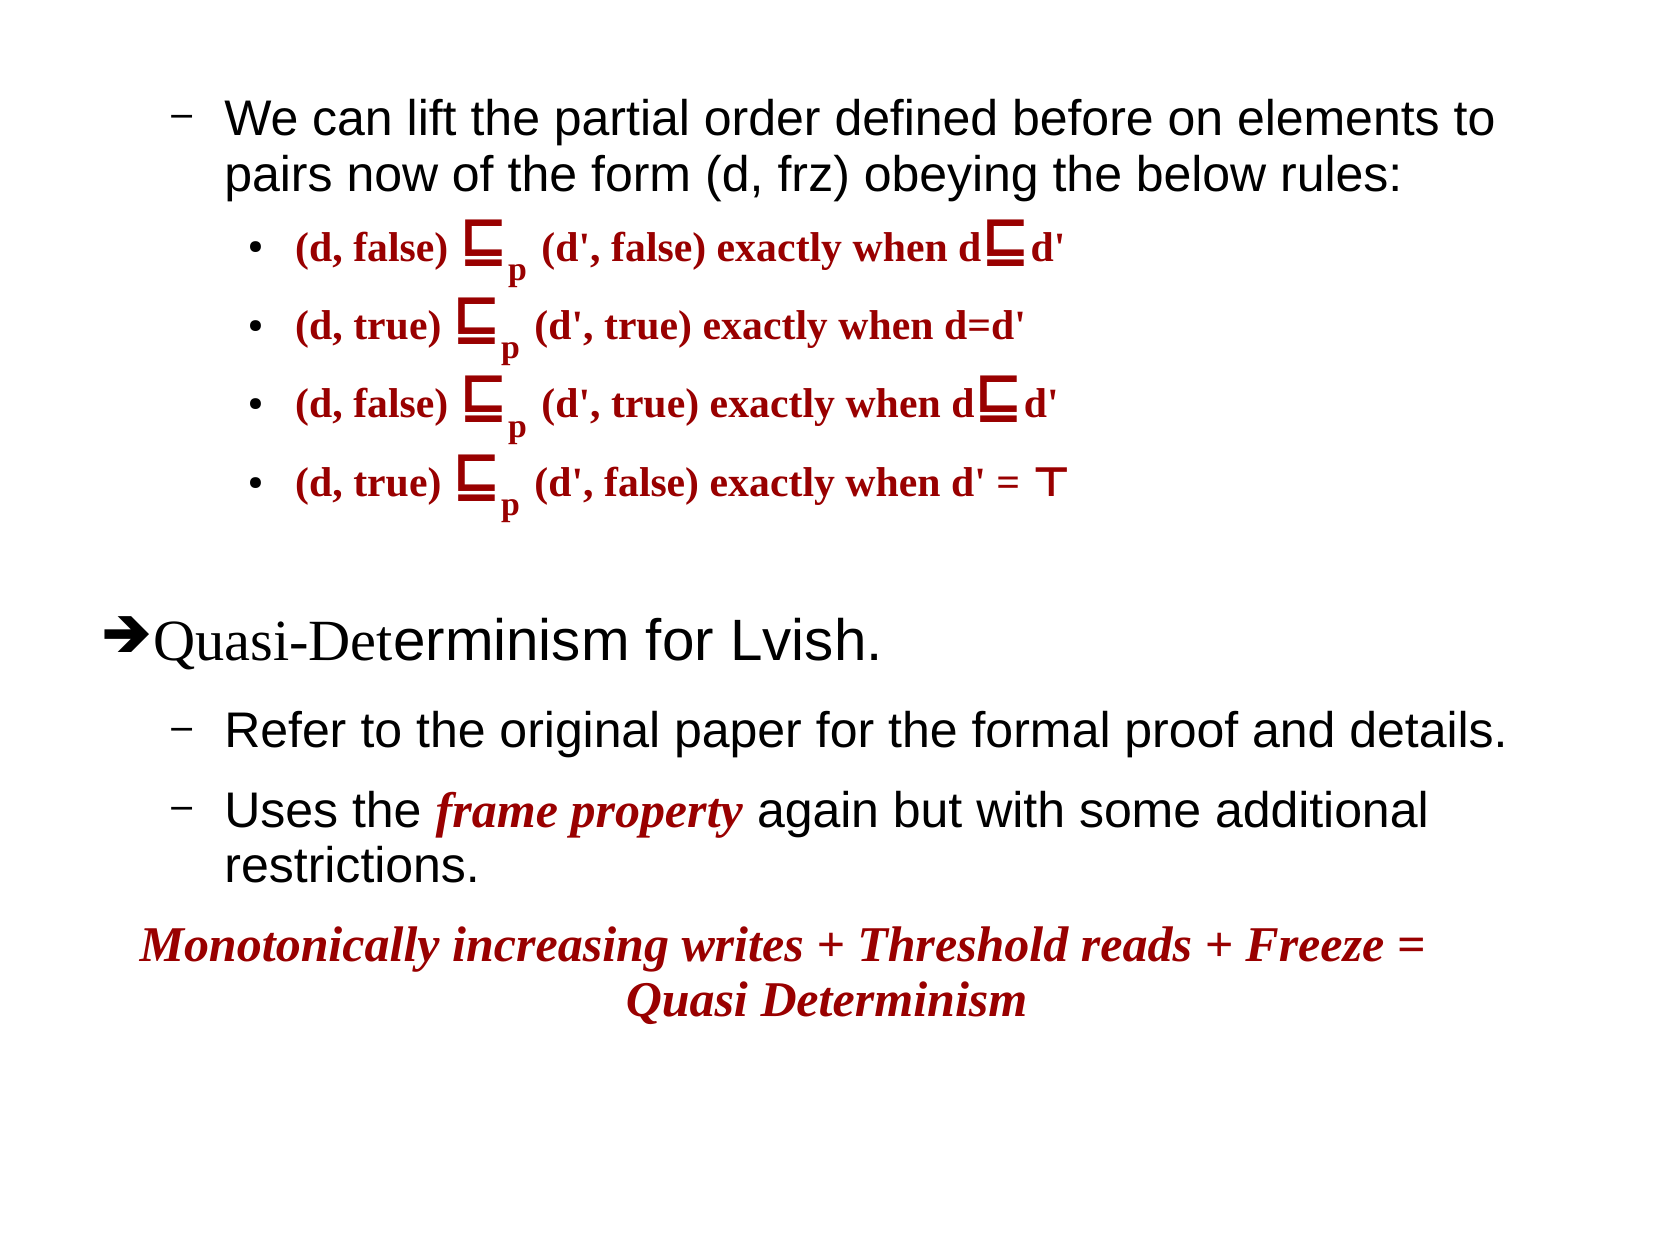

# We can lift the partial order defined before on elements to pairs now of the form (d, frz) obeying the below rules:
(d, false) ⊑p (d', false) exactly when d⊑d'
(d, true) ⊑p (d', true) exactly when d=d'
(d, false) ⊑p (d', true) exactly when d⊑d'
(d, true) ⊑p (d', false) exactly when d' = ⊤
Quasi-Determinism for Lvish.
Refer to the original paper for the formal proof and details.
Uses the frame property again but with some additional restrictions.
Monotonically increasing writes + Threshold reads + Freeze = Quasi Determinism